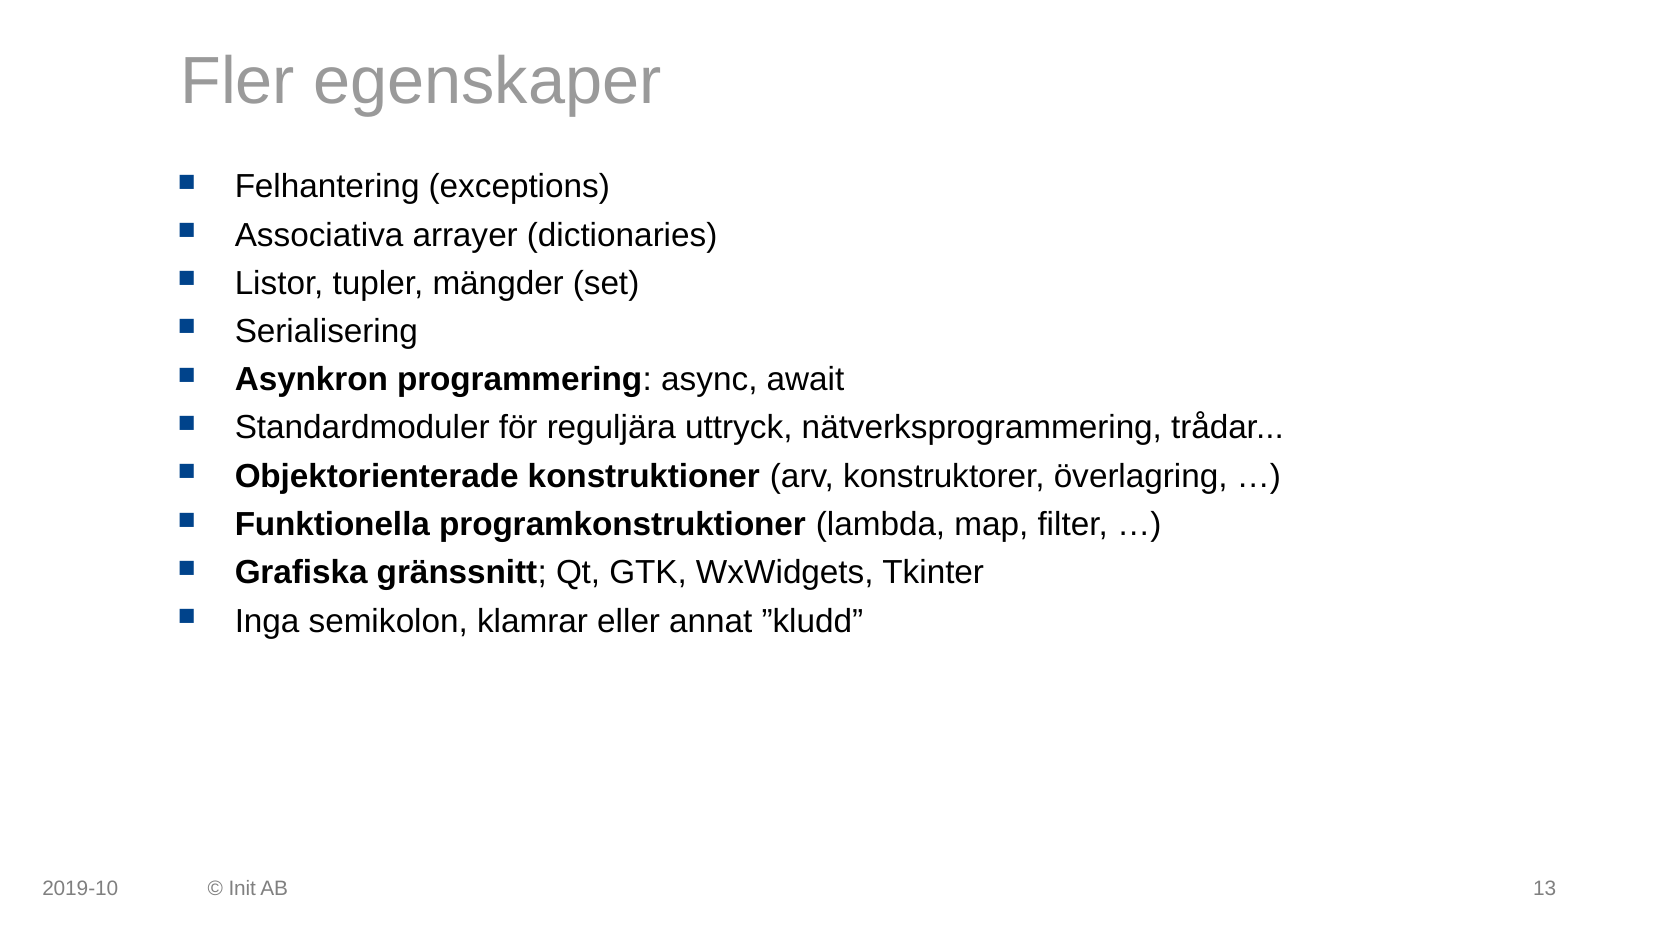

Fler egenskaper
Felhantering (exceptions)
Associativa arrayer (dictionaries)
Listor, tupler, mängder (set)
Serialisering
Asynkron programmering: async, await
Standardmoduler för reguljära uttryck, nätverksprogrammering, trådar...
Objektorienterade konstruktioner (arv, konstruktorer, överlagring, …)
Funktionella programkonstruktioner (lambda, map, filter, …)
Grafiska gränssnitt; Qt, GTK, WxWidgets, Tkinter
Inga semikolon, klamrar eller annat ”kludd”
2019-10
© Init AB